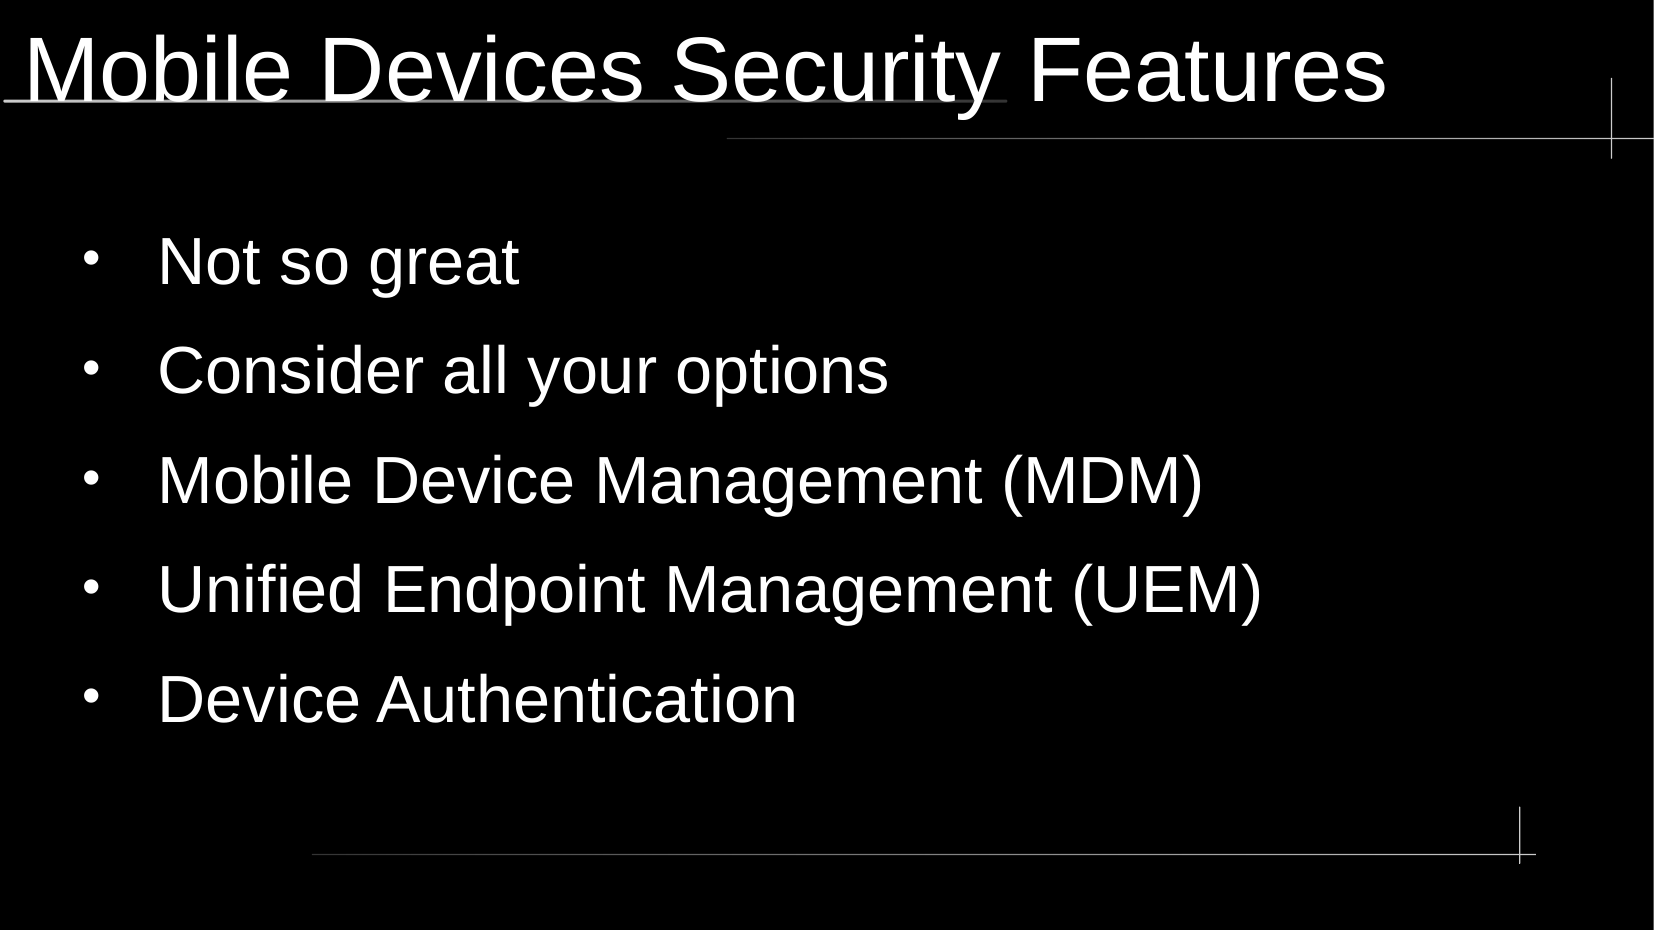

# Mobile Devices Security Features
Not so great
Consider all your options
Mobile Device Management (MDM)
Unified Endpoint Management (UEM)
Device Authentication